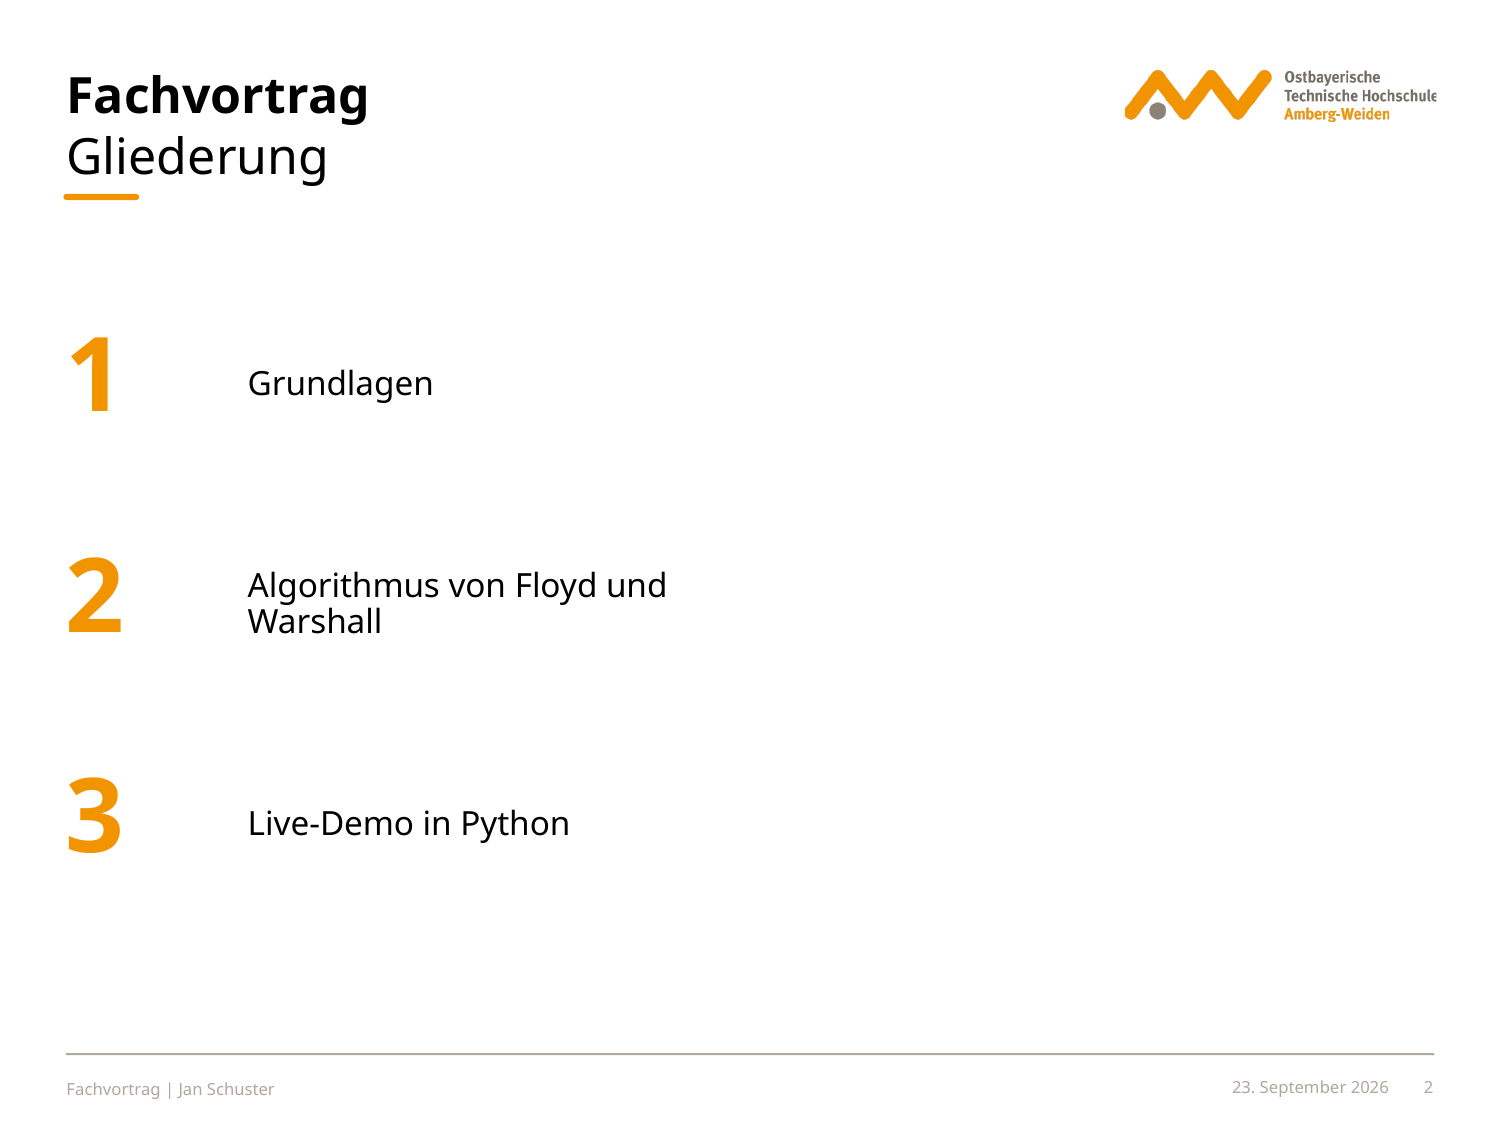

Fachvortrag
# Gliederung
1
Grundlagen
2
Algorithmus von Floyd und Warshall
3
Live-Demo in Python
Fachvortrag | Jan Schuster